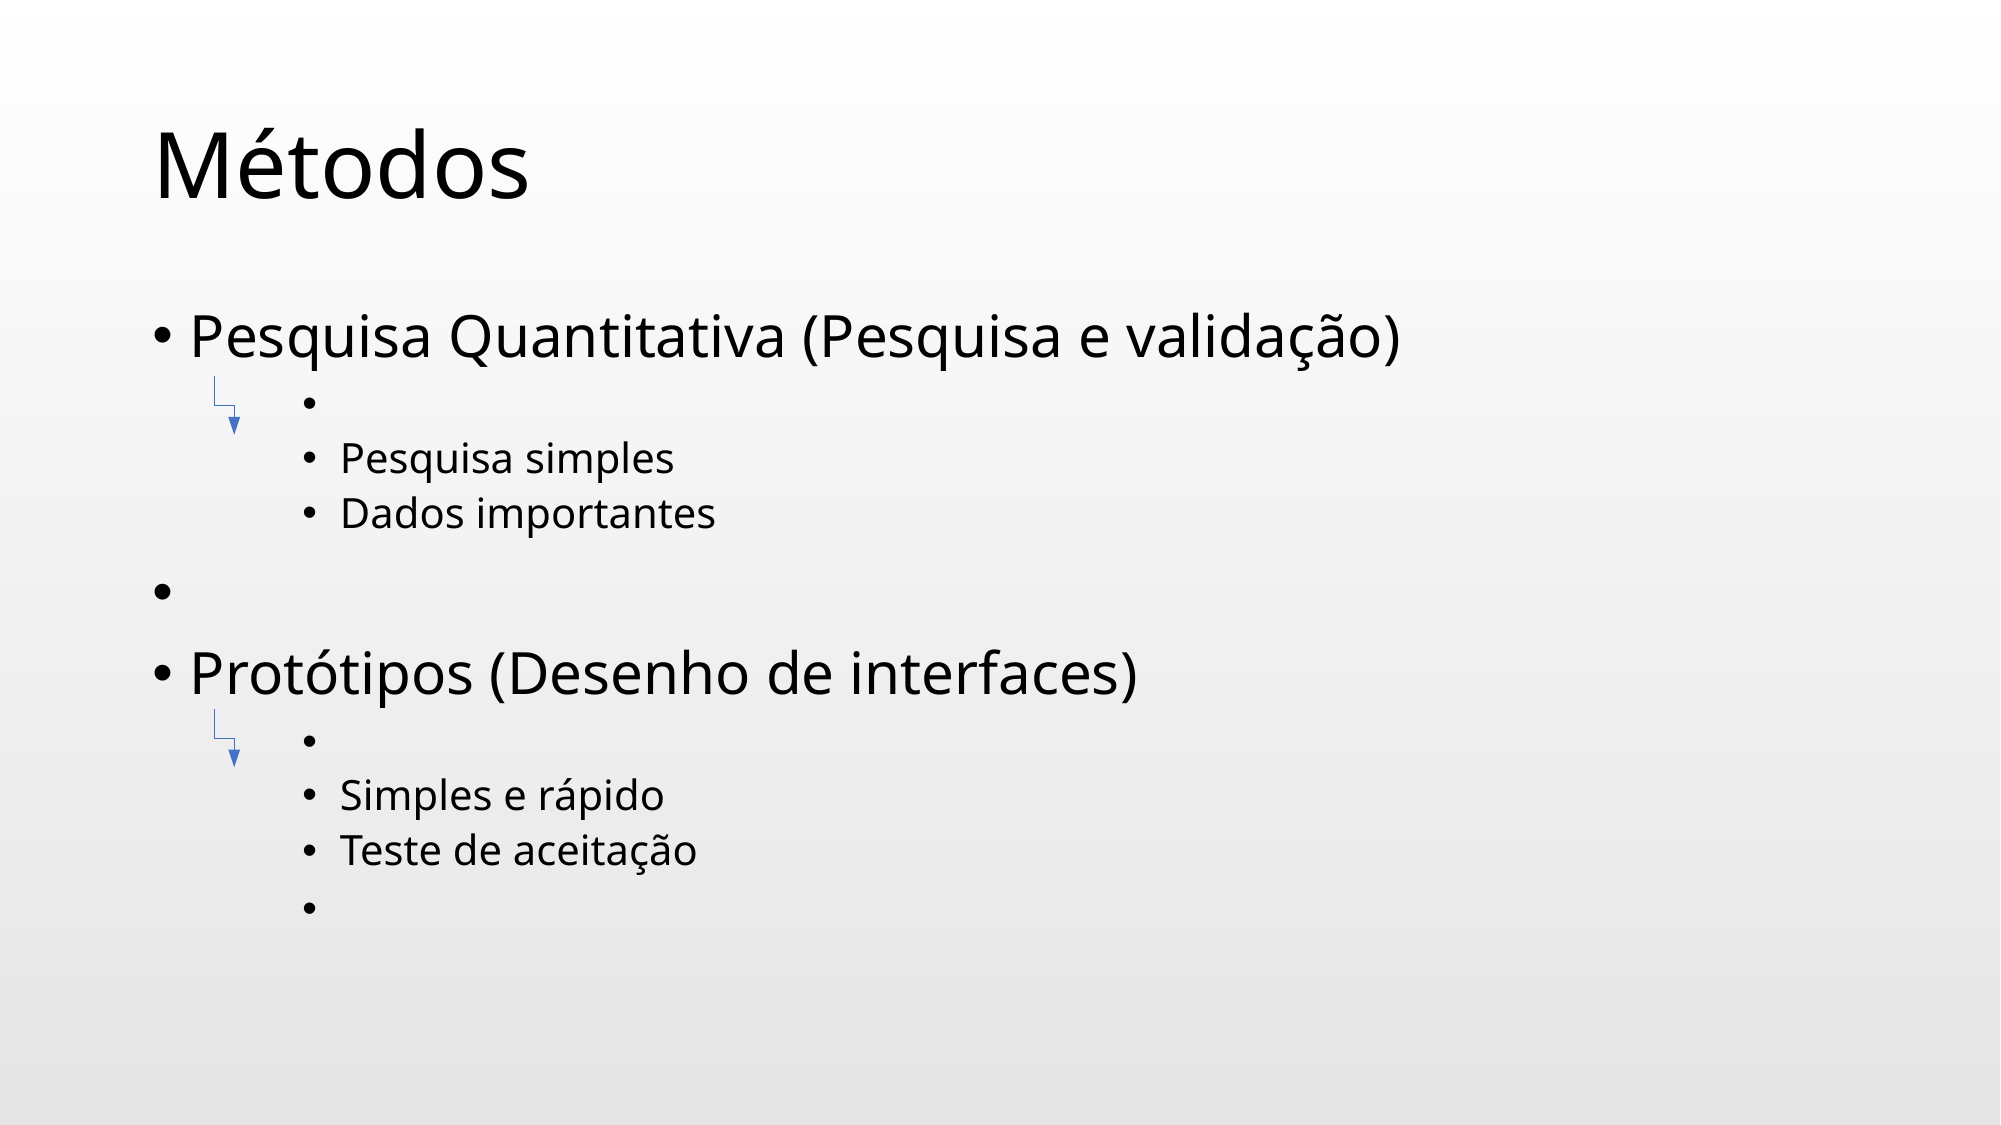

# Métodos
Pesquisa Quantitativa (Pesquisa e validação)
Pesquisa simples
Dados importantes
Protótipos (Desenho de interfaces)
Simples e rápido
Teste de aceitação